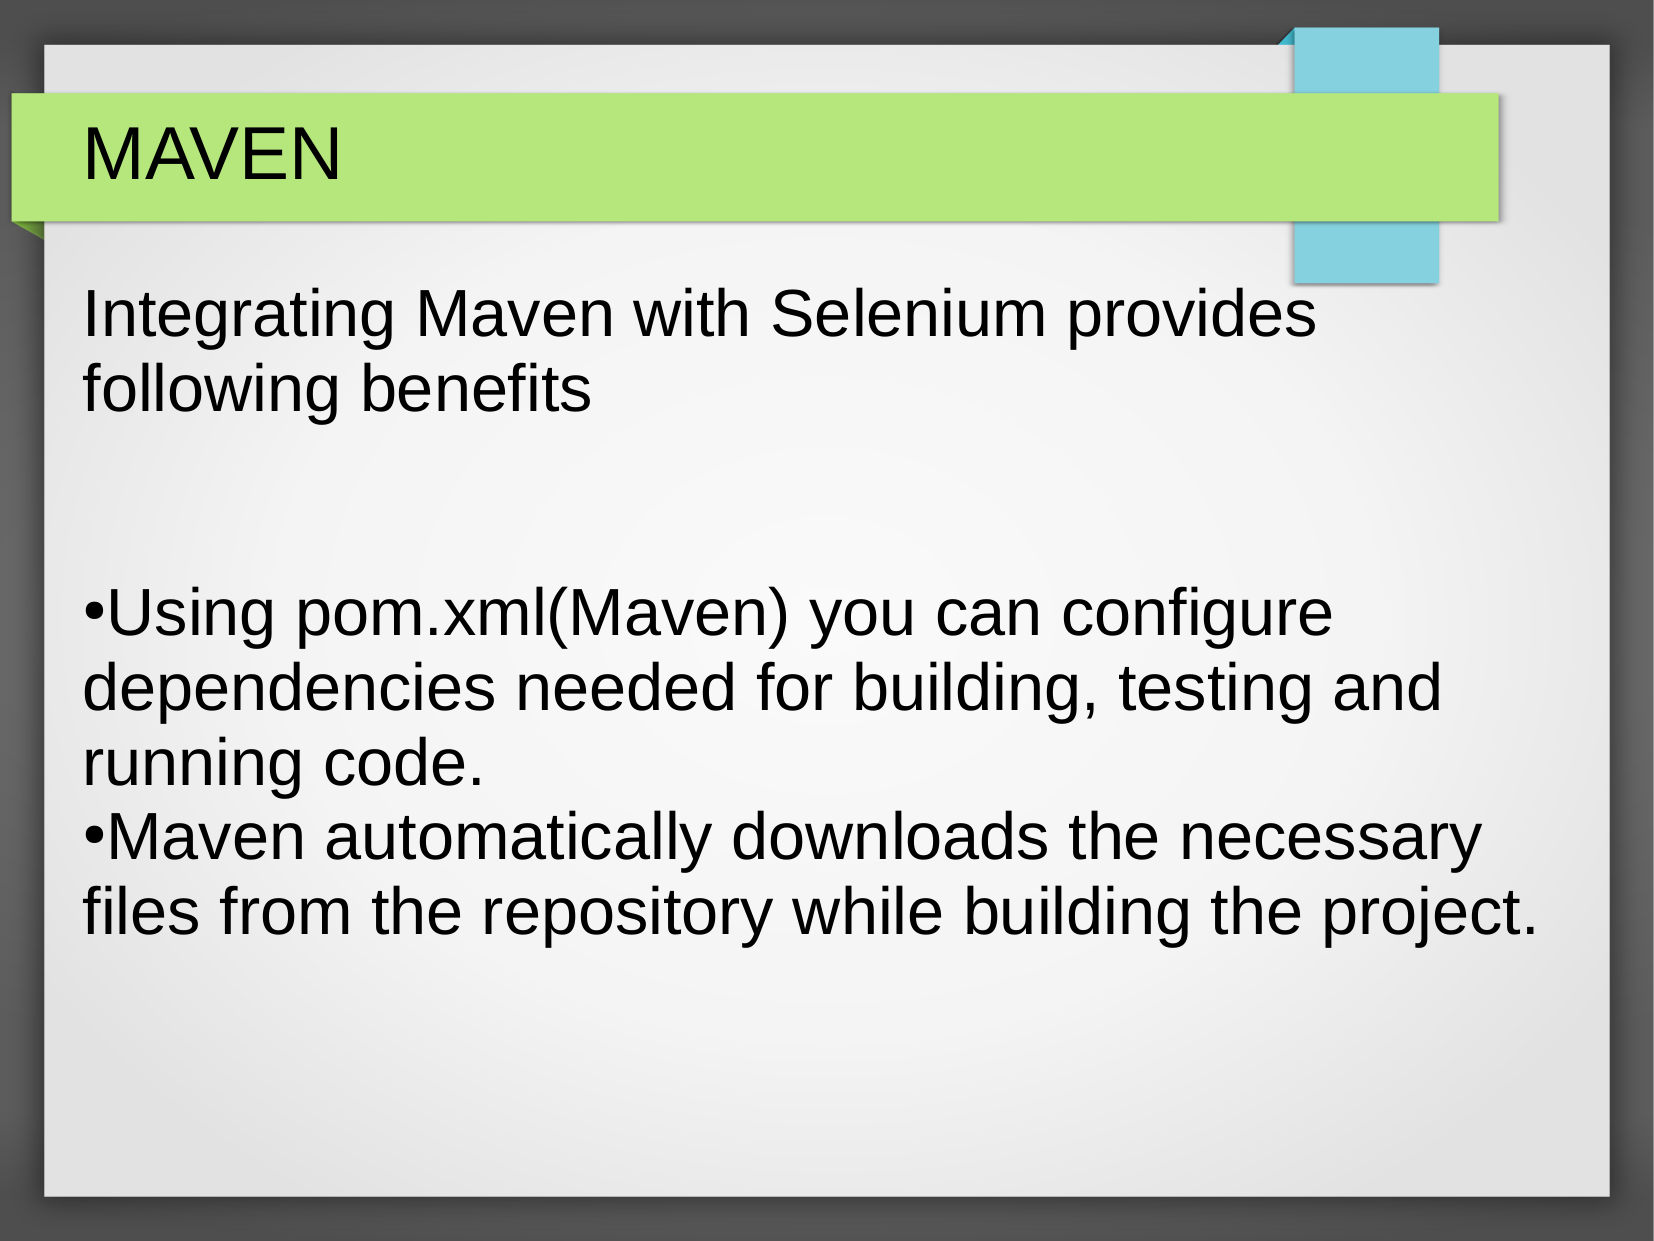

# MAVEN
Integrating Maven with Selenium provides following benefits
Using pom.xml(Maven) you can configure dependencies needed for building, testing and running code.
Maven automatically downloads the necessary files from the repository while building the project.